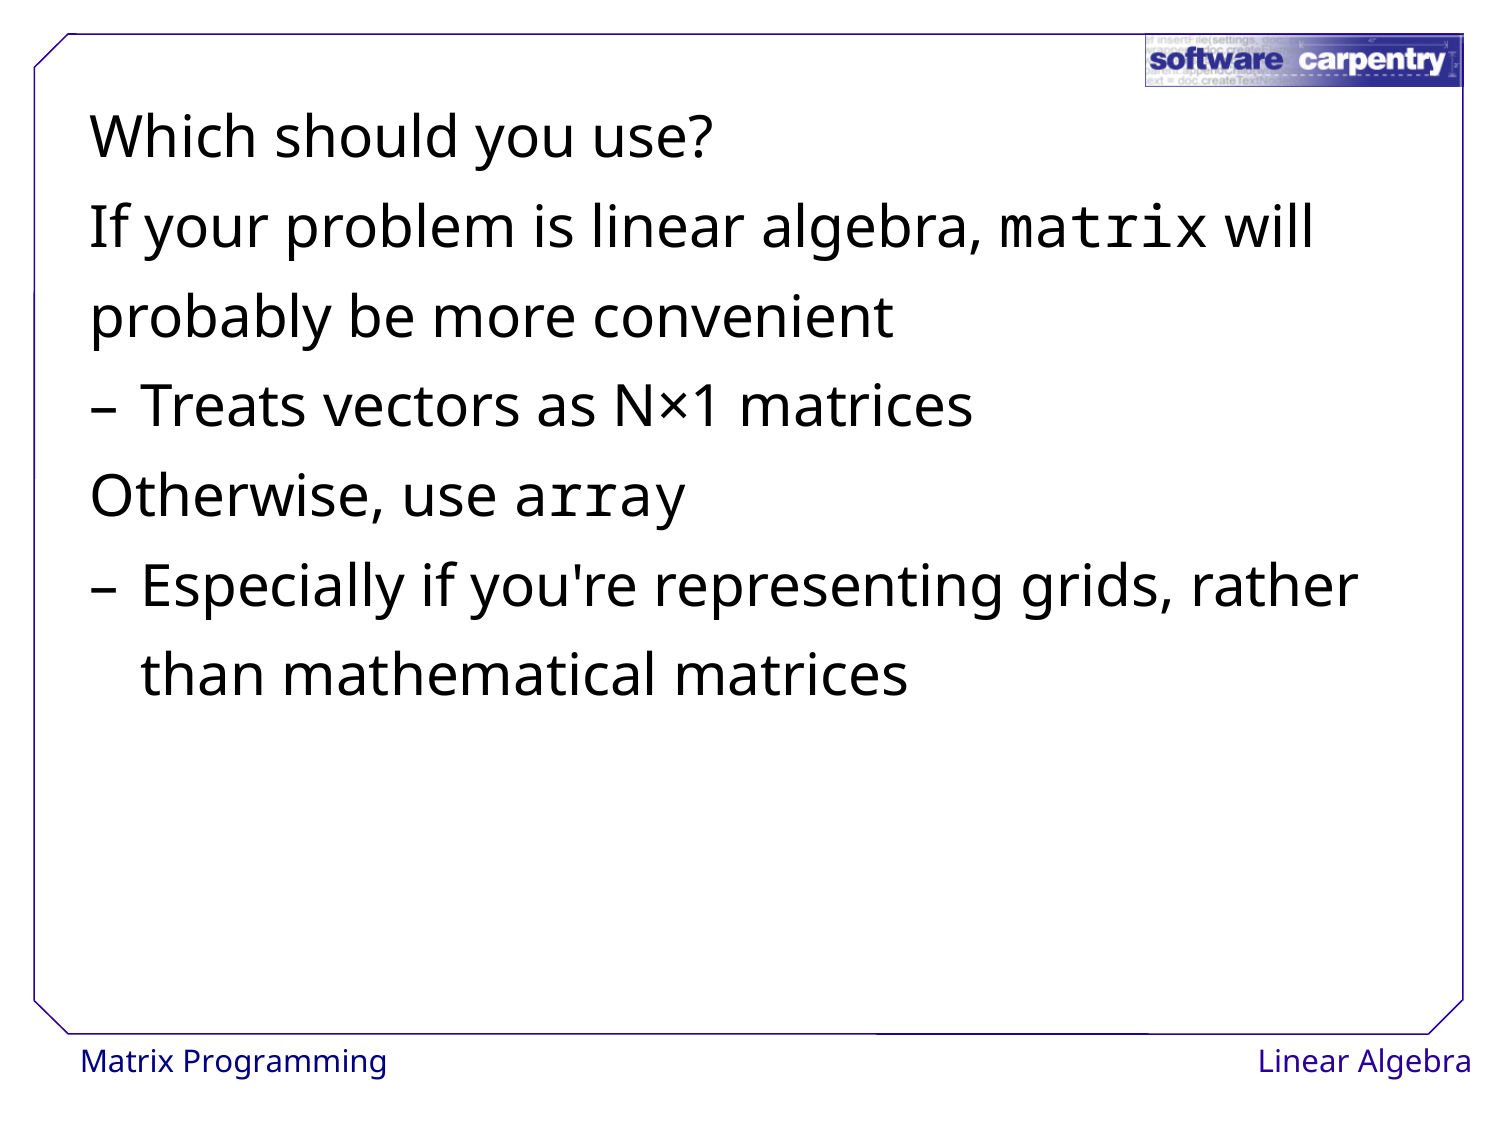

# Which should you use?
If your problem is linear algebra, matrix will
probably be more convenient
–	Treats vectors as N×1 matrices
Otherwise, use array
–	Especially if you're representing grids, rather
	than mathematical matrices